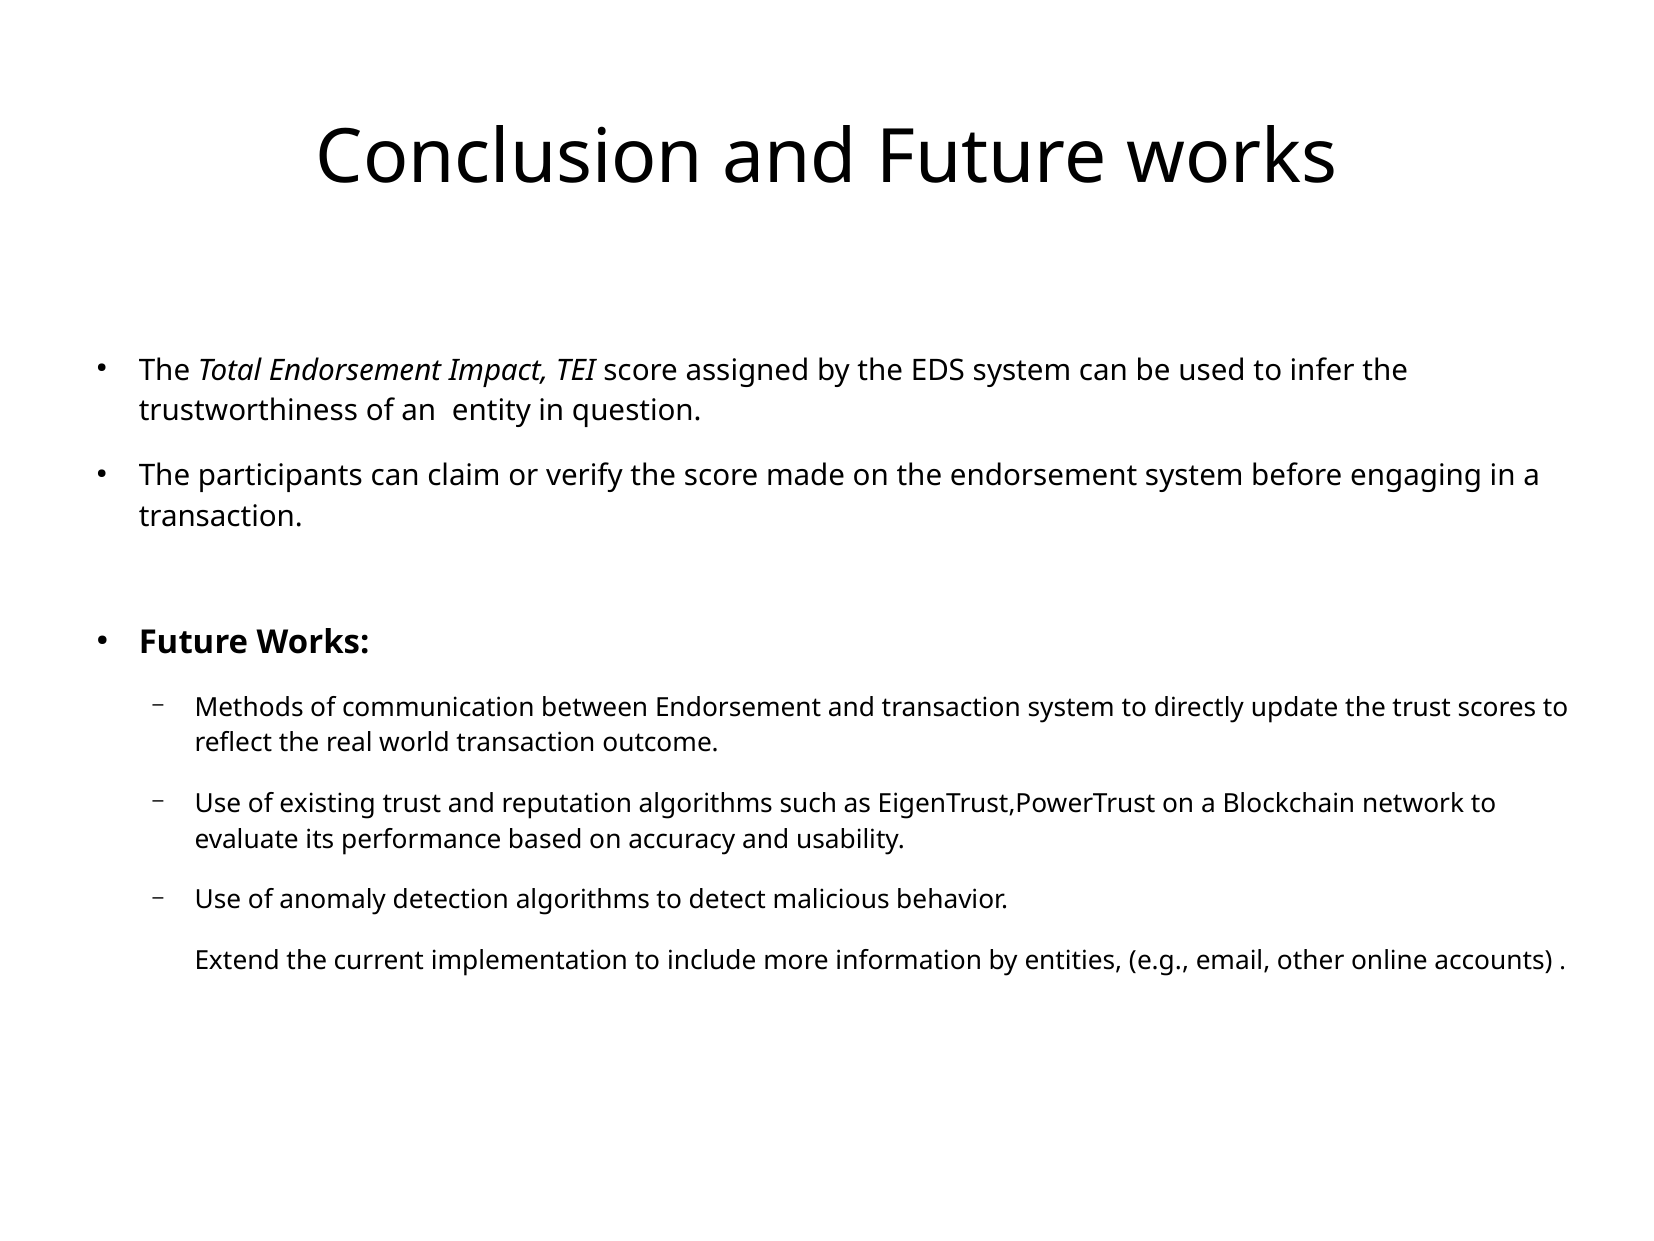

# Conclusion and Future works
The Total Endorsement Impact, TEI score assigned by the EDS system can be used to infer the trustworthiness of an entity in question.
The participants can claim or verify the score made on the endorsement system before engaging in a transaction.
Future Works:
Methods of communication between Endorsement and transaction system to directly update the trust scores to reflect the real world transaction outcome.
Use of existing trust and reputation algorithms such as EigenTrust,PowerTrust on a Blockchain network to evaluate its performance based on accuracy and usability.
Use of anomaly detection algorithms to detect malicious behavior.
Extend the current implementation to include more information by entities, (e.g., email, other online accounts) .